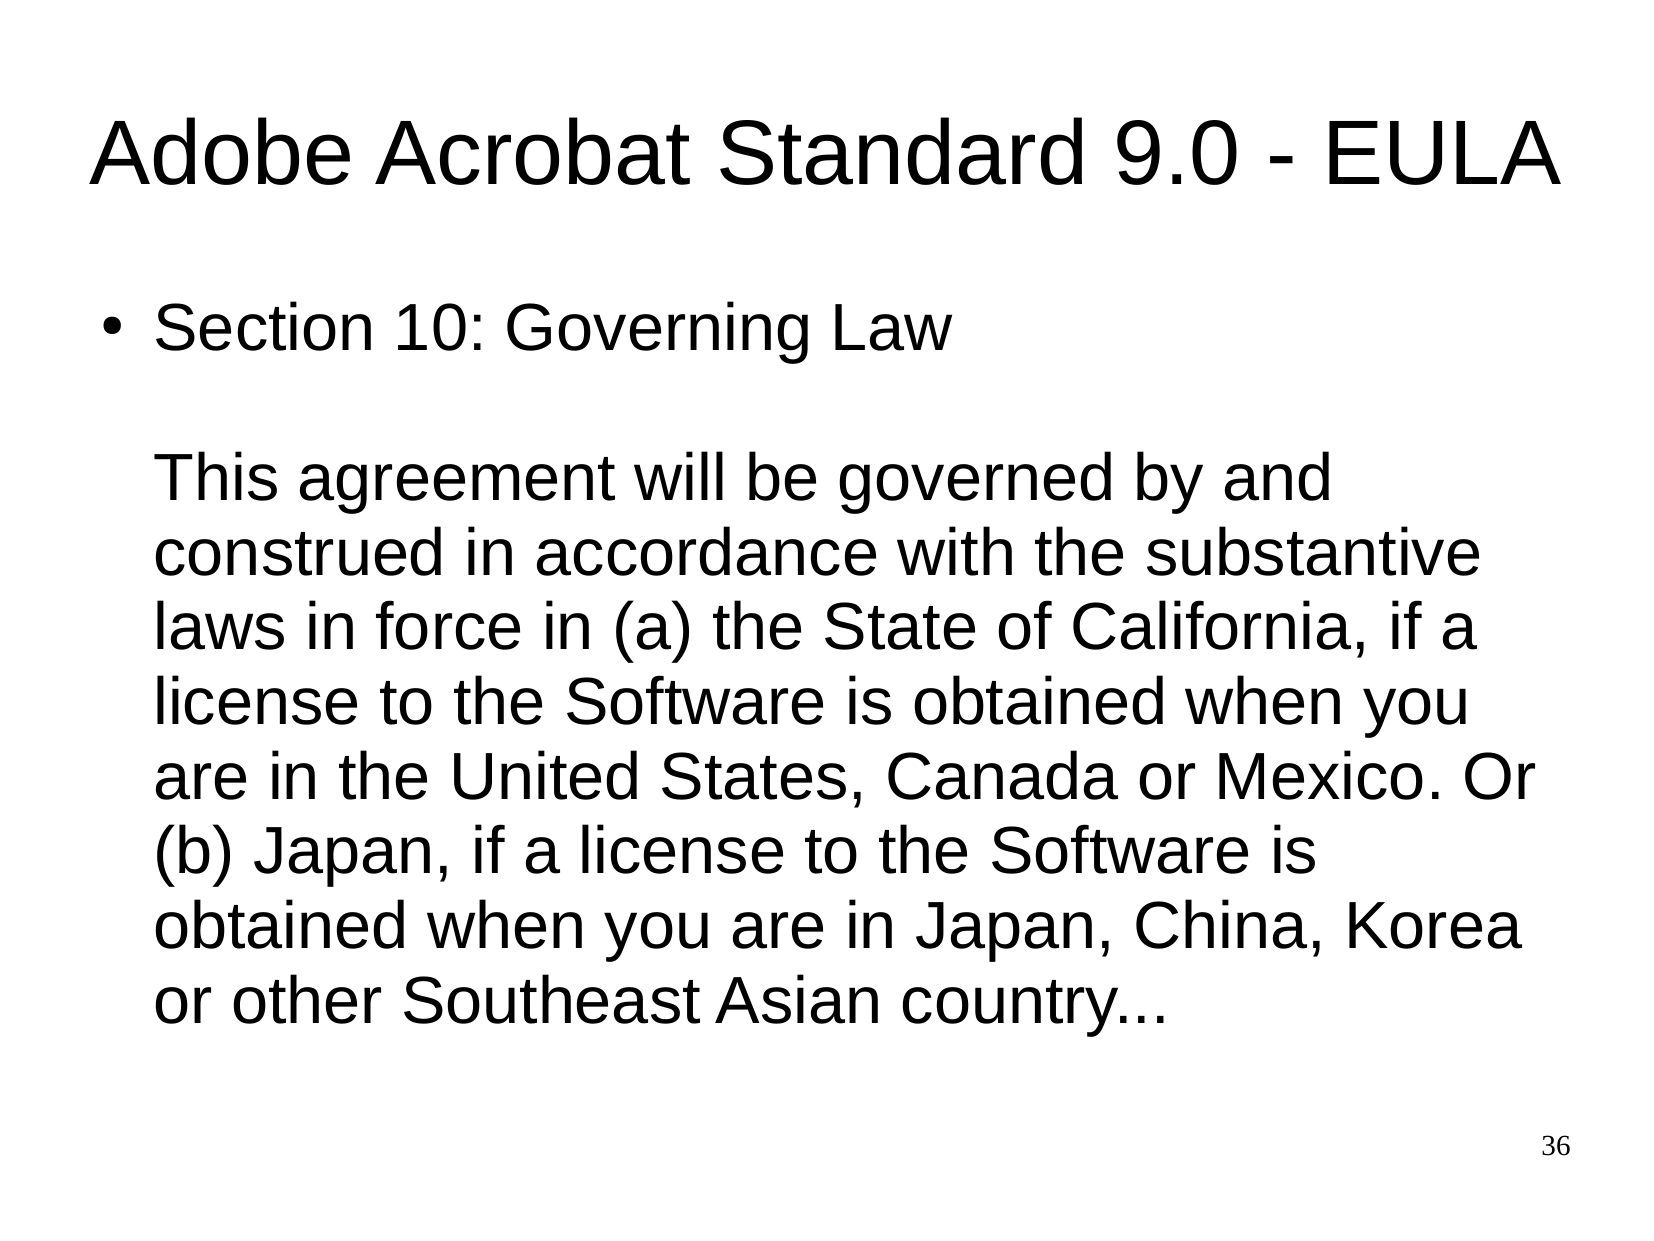

# Adobe Acrobat Standard 9.0 - EULA
Section 10: Governing Law
This agreement will be governed by and construed in accordance with the substantive laws in force in (a) the State of California, if a license to the Software is obtained when you are in the United States, Canada or Mexico. Or (b) Japan, if a license to the Software is obtained when you are in Japan, China, Korea or other Southeast Asian country...
36